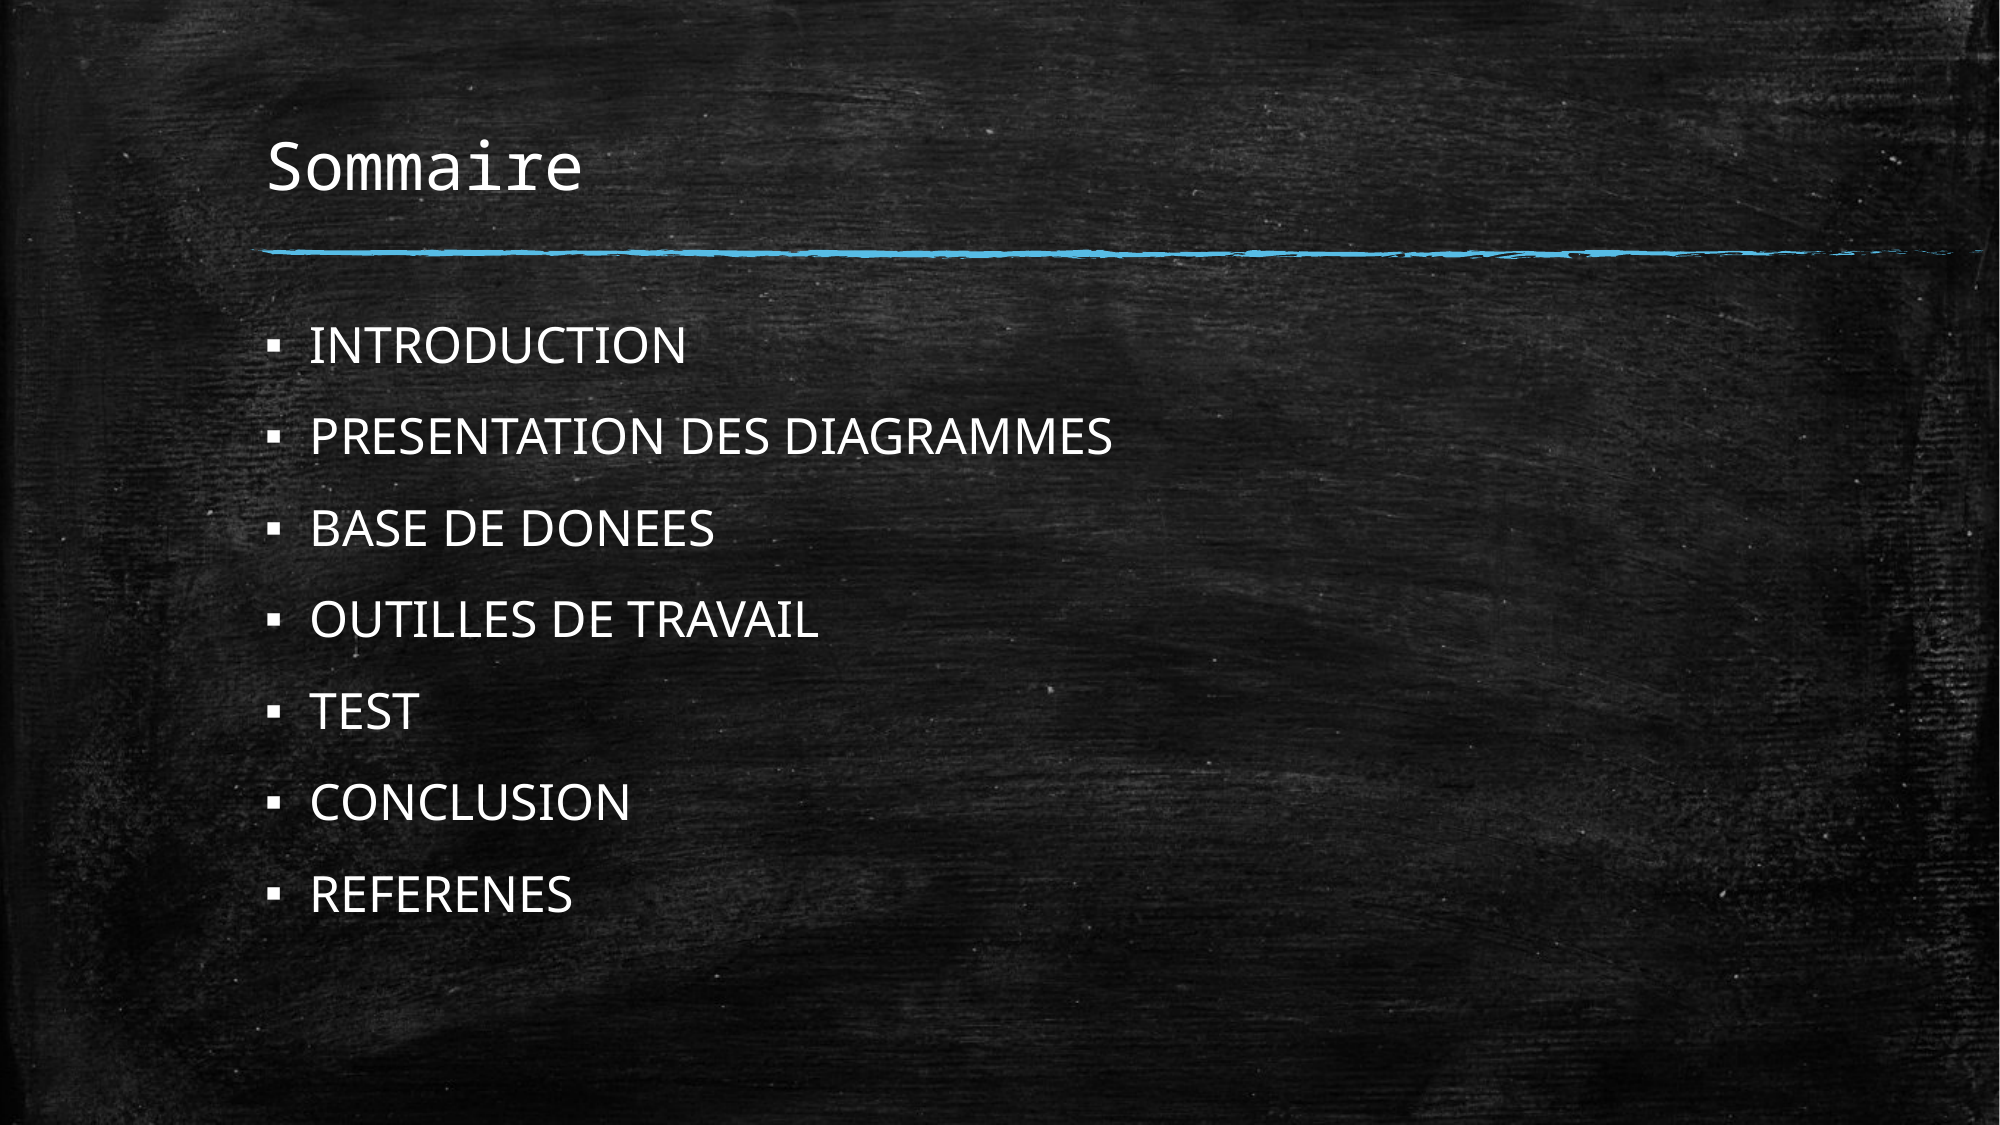

# Sommaire
INTRODUCTION
PRESENTATION DES DIAGRAMMES
BASE DE DONEES
OUTILLES DE TRAVAIL
TEST
CONCLUSION
REFERENES